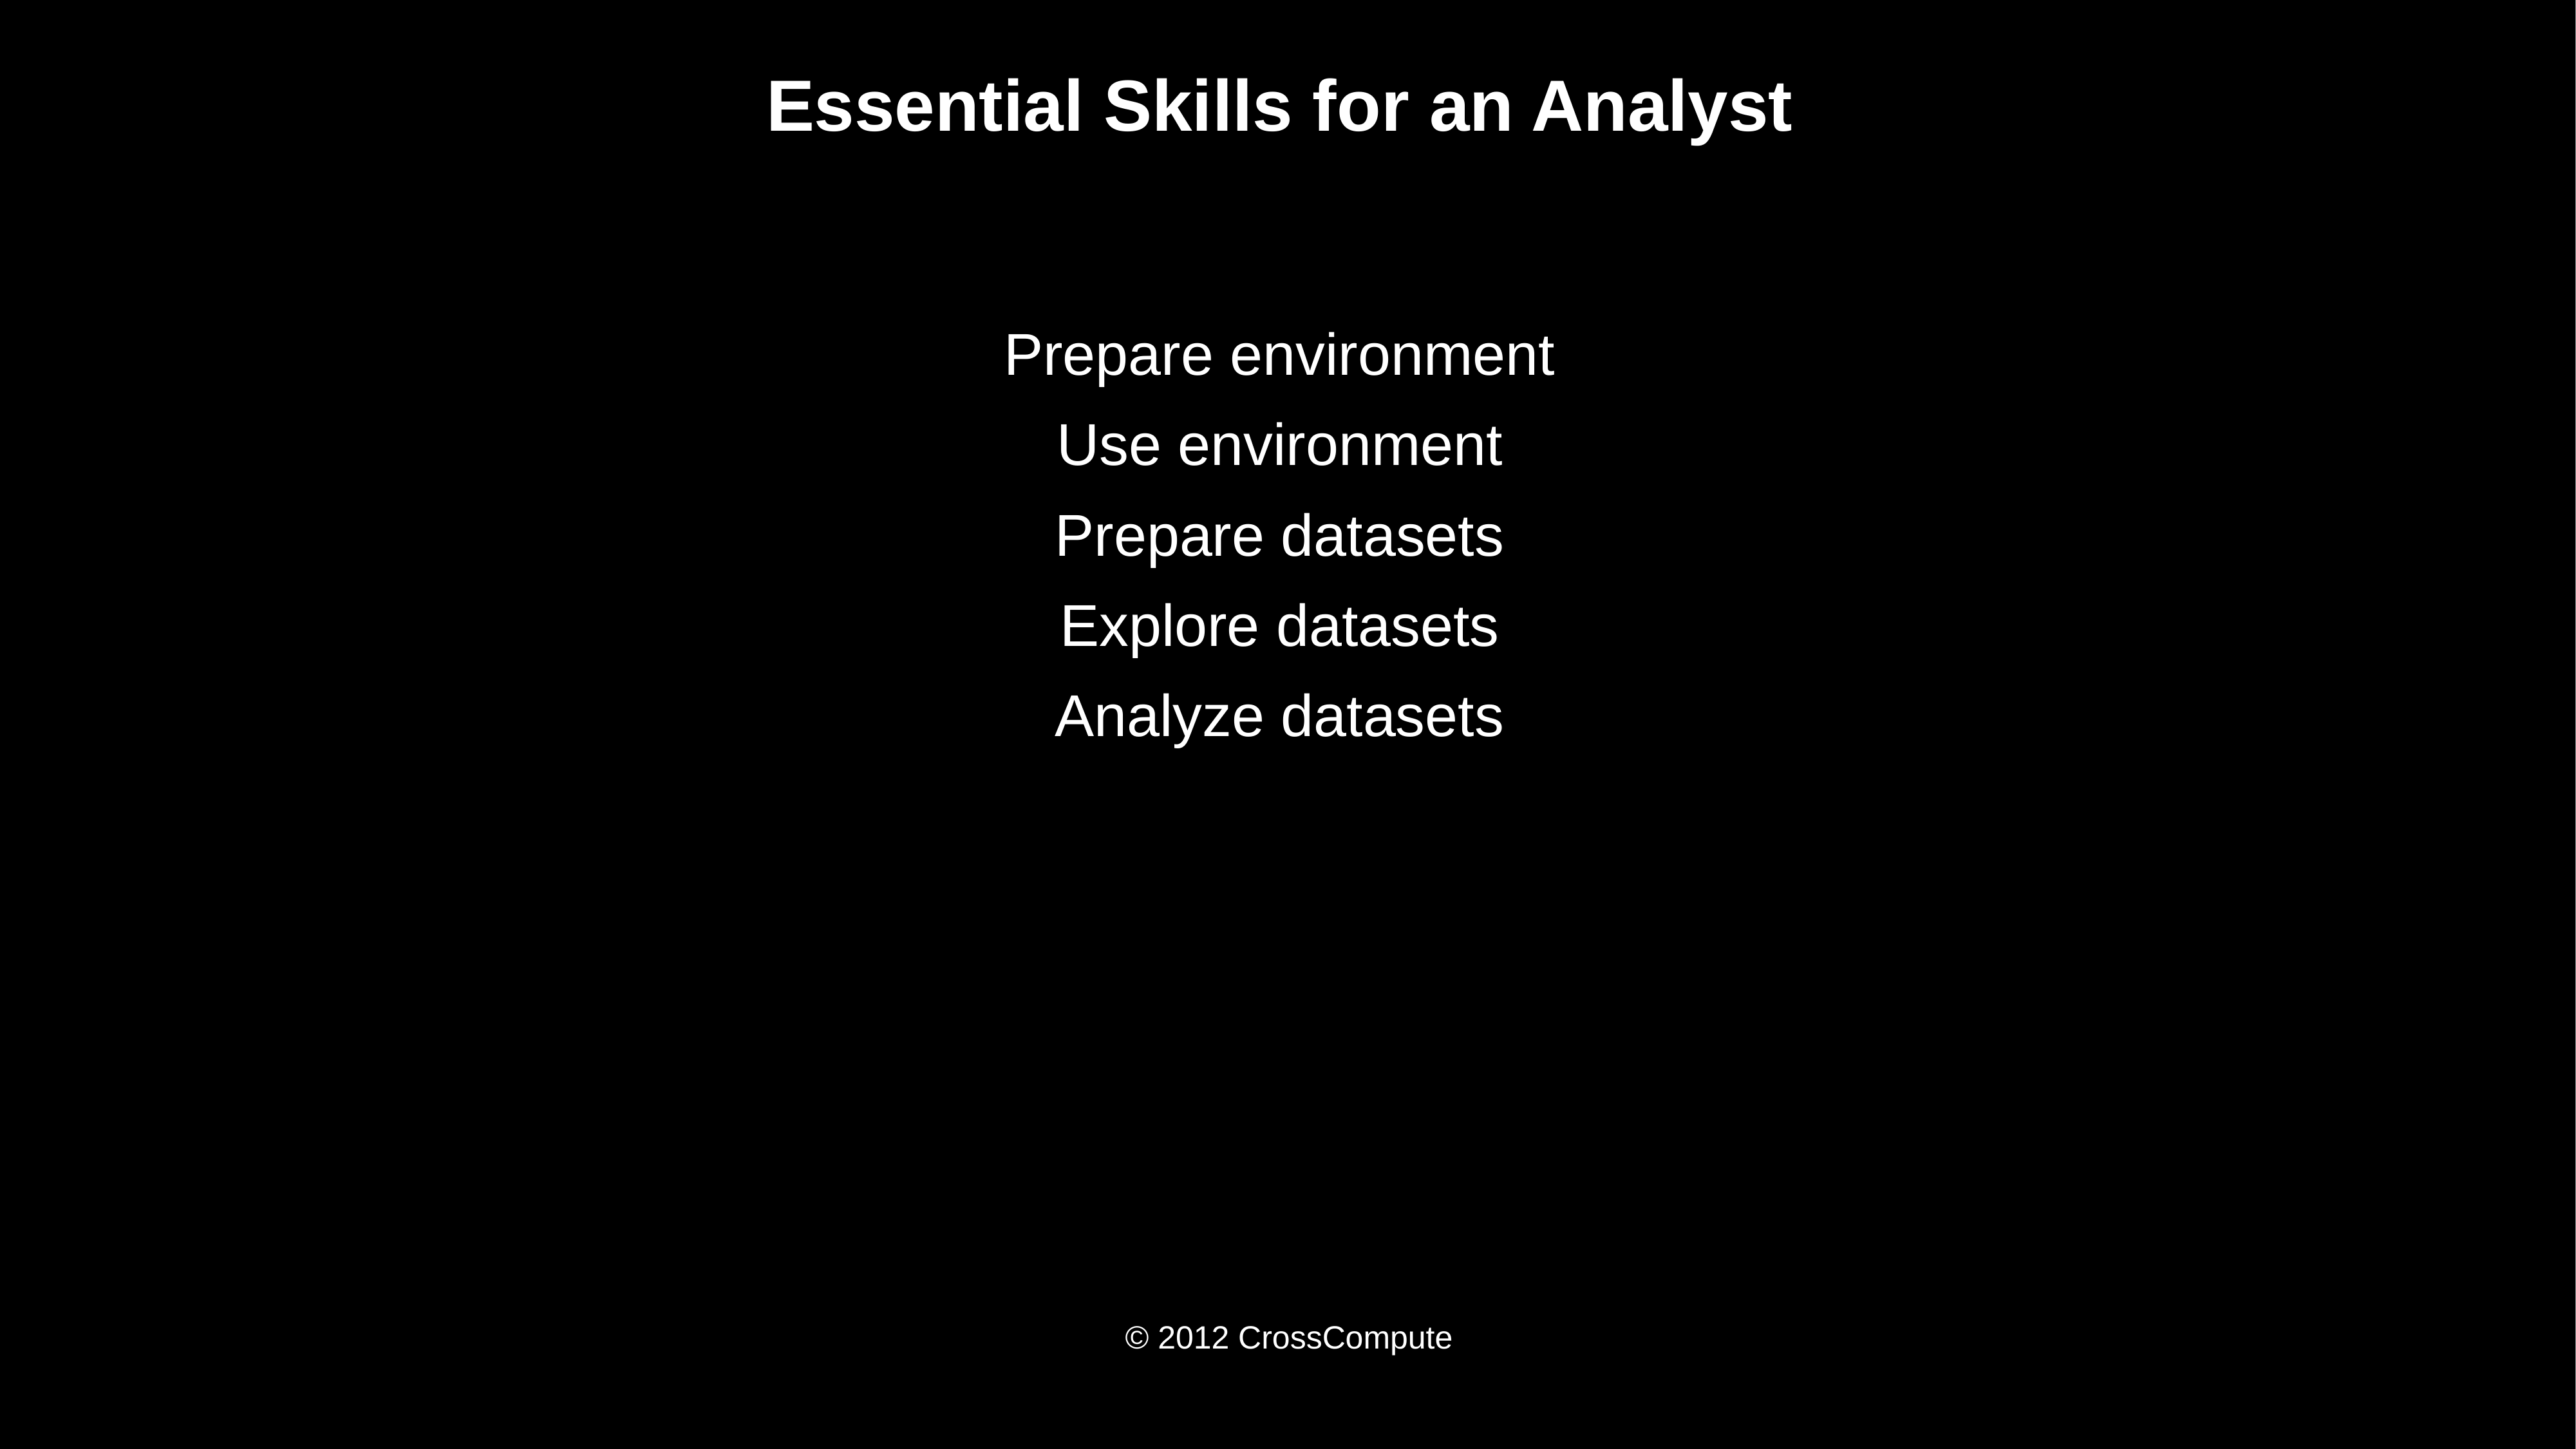

# Essential Skills for an Analyst
Prepare environment
Use environment
Prepare datasets
Explore datasets
Analyze datasets
© 2012 CrossCompute